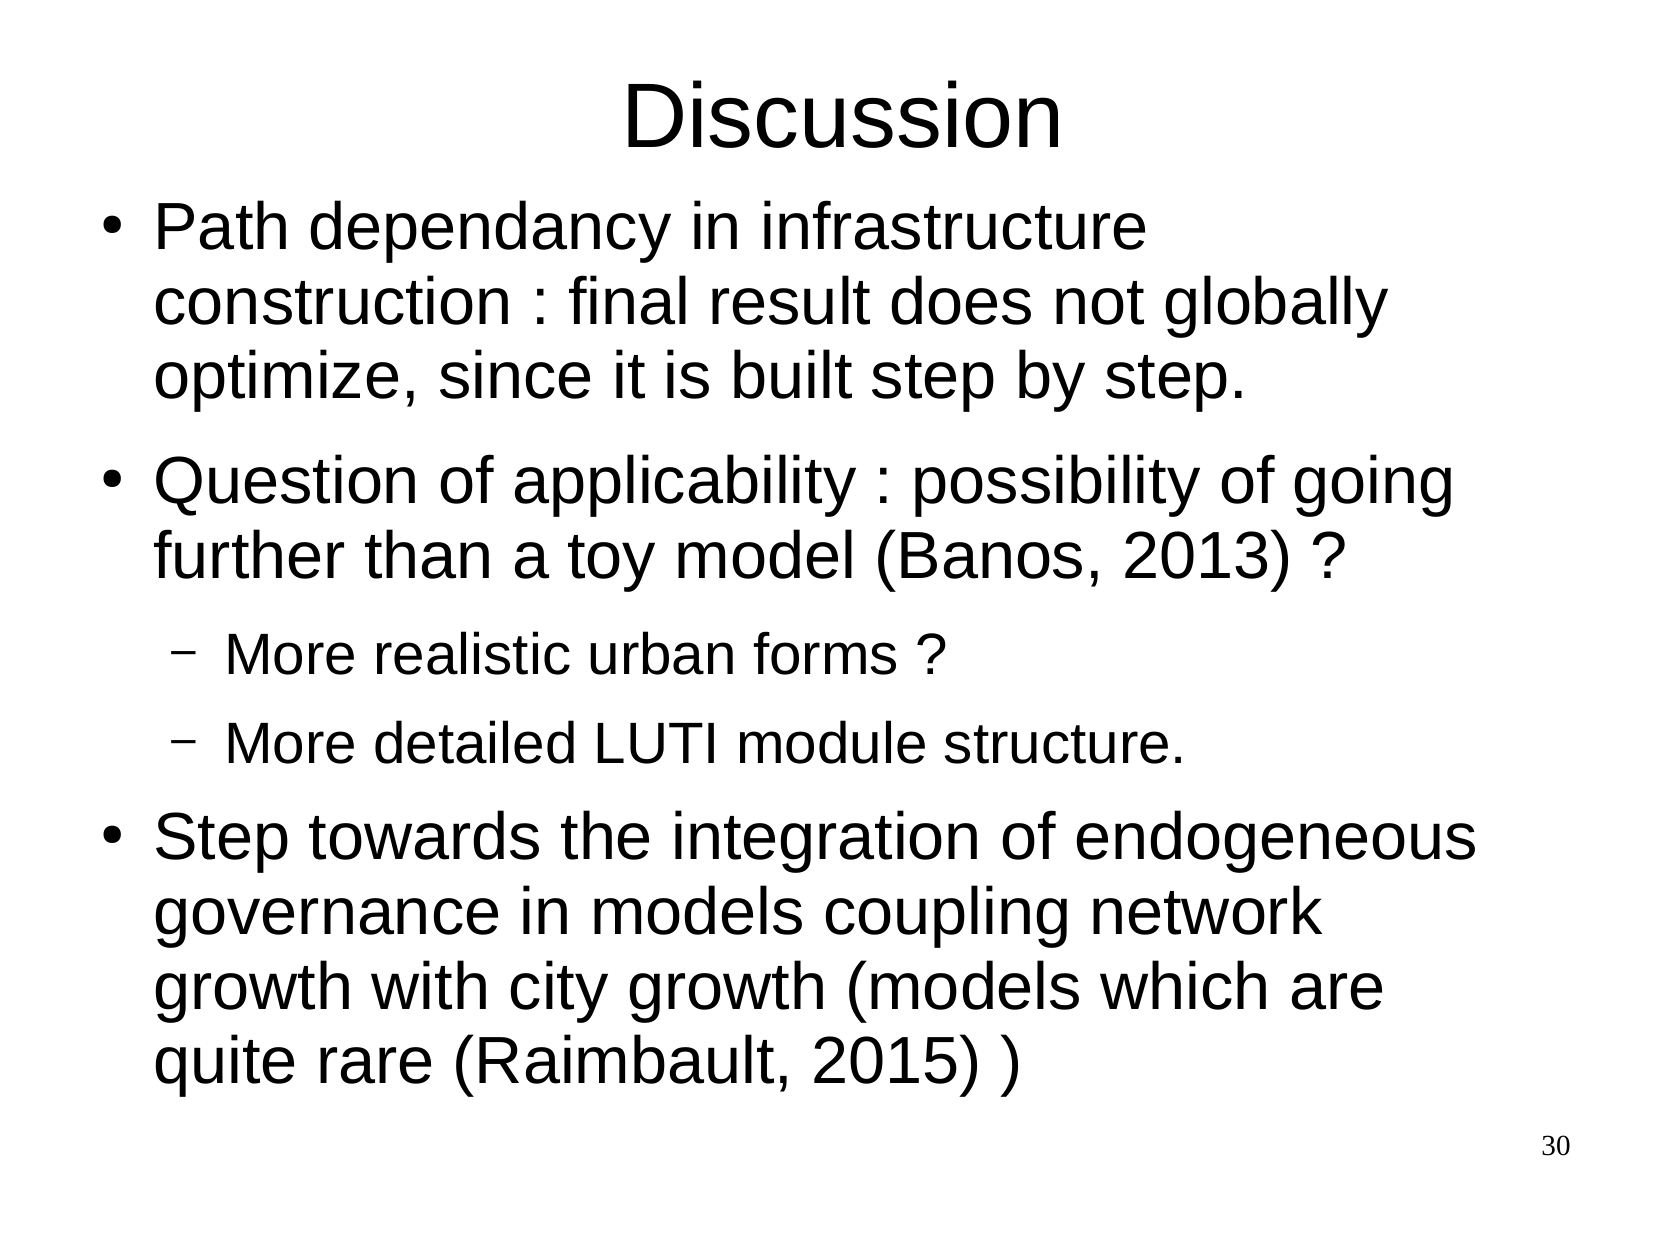

# Discussion
Path dependancy in infrastructure construction : final result does not globally optimize, since it is built step by step.
Question of applicability : possibility of going further than a toy model (Banos, 2013) ?
More realistic urban forms ?
More detailed LUTI module structure.
Step towards the integration of endogeneous governance in models coupling network growth with city growth (models which are quite rare (Raimbault, 2015) )
30